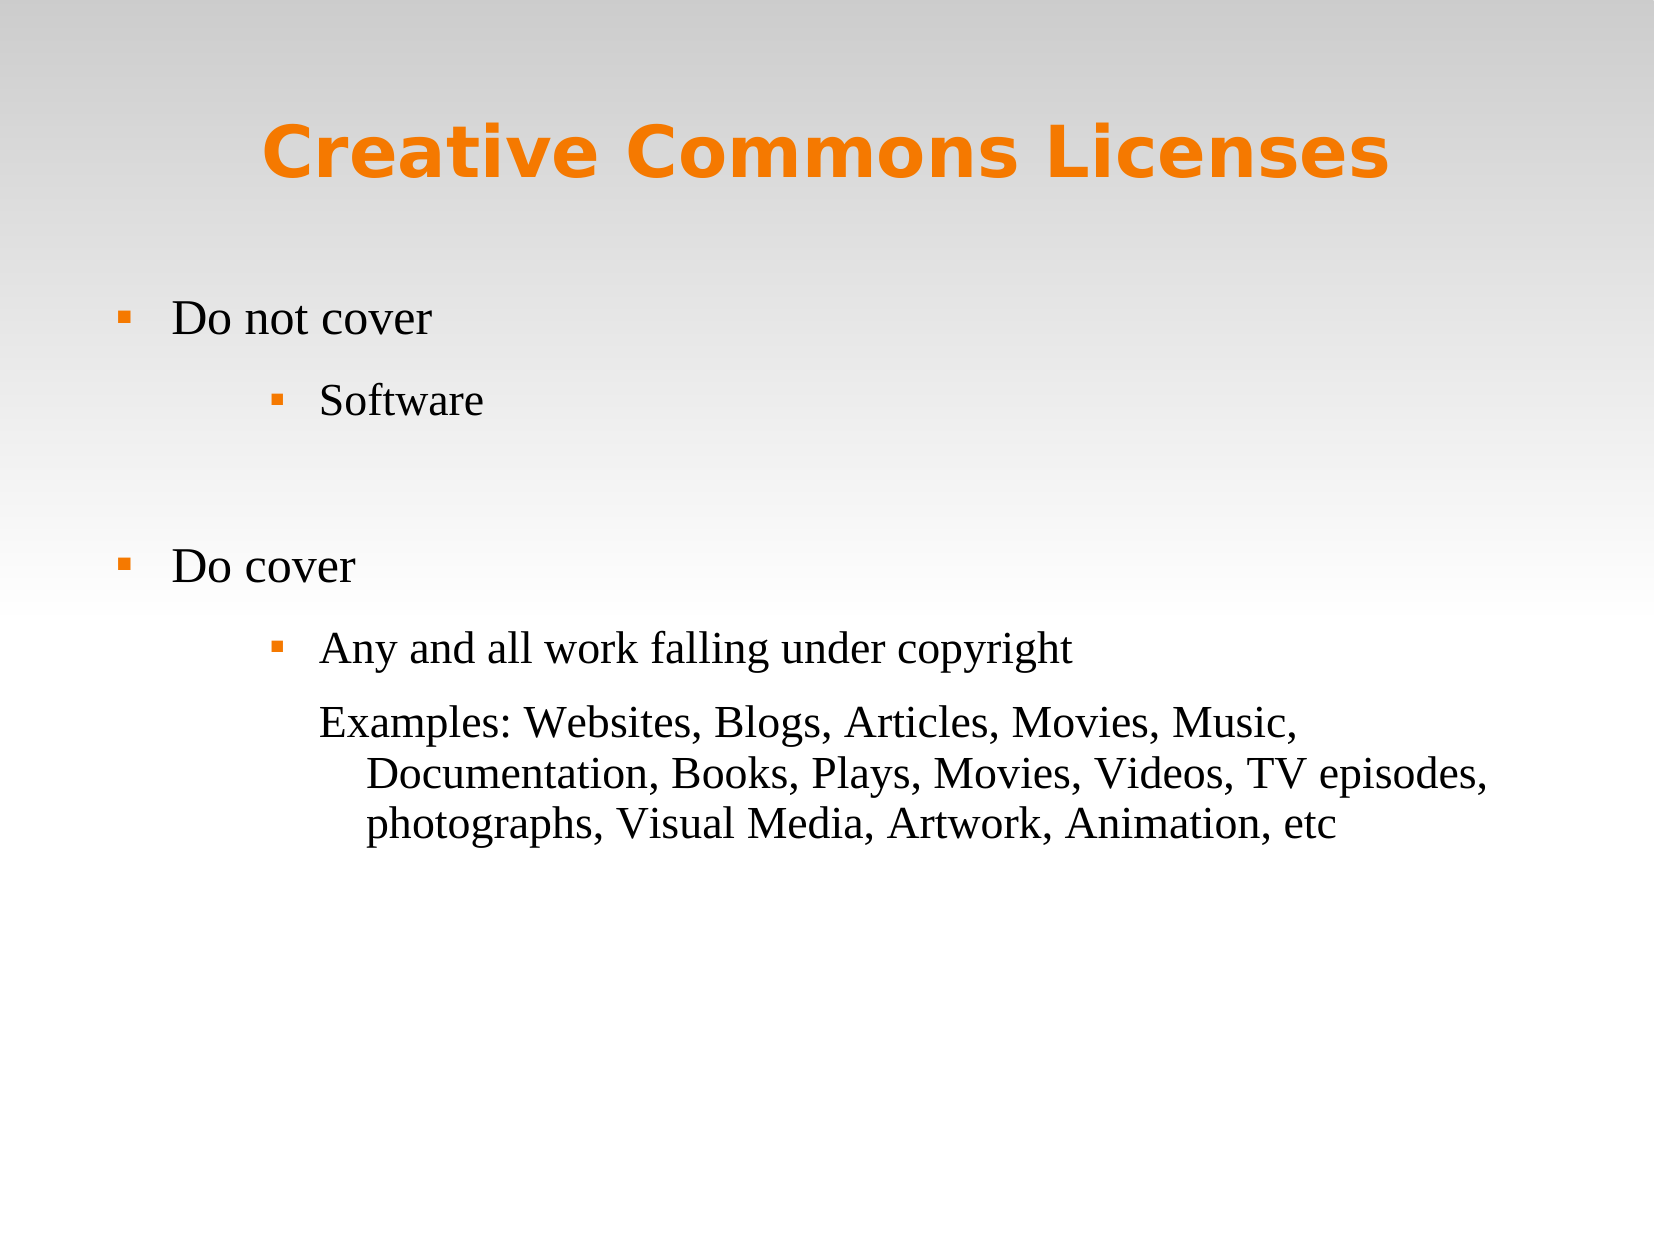

# Creative Commons Licenses
Do not cover
Software
Do cover
Any and all work falling under copyright
Examples: Websites, Blogs, Articles, Movies, Music, Documentation, Books, Plays, Movies, Videos, TV episodes, photographs, Visual Media, Artwork, Animation, etc